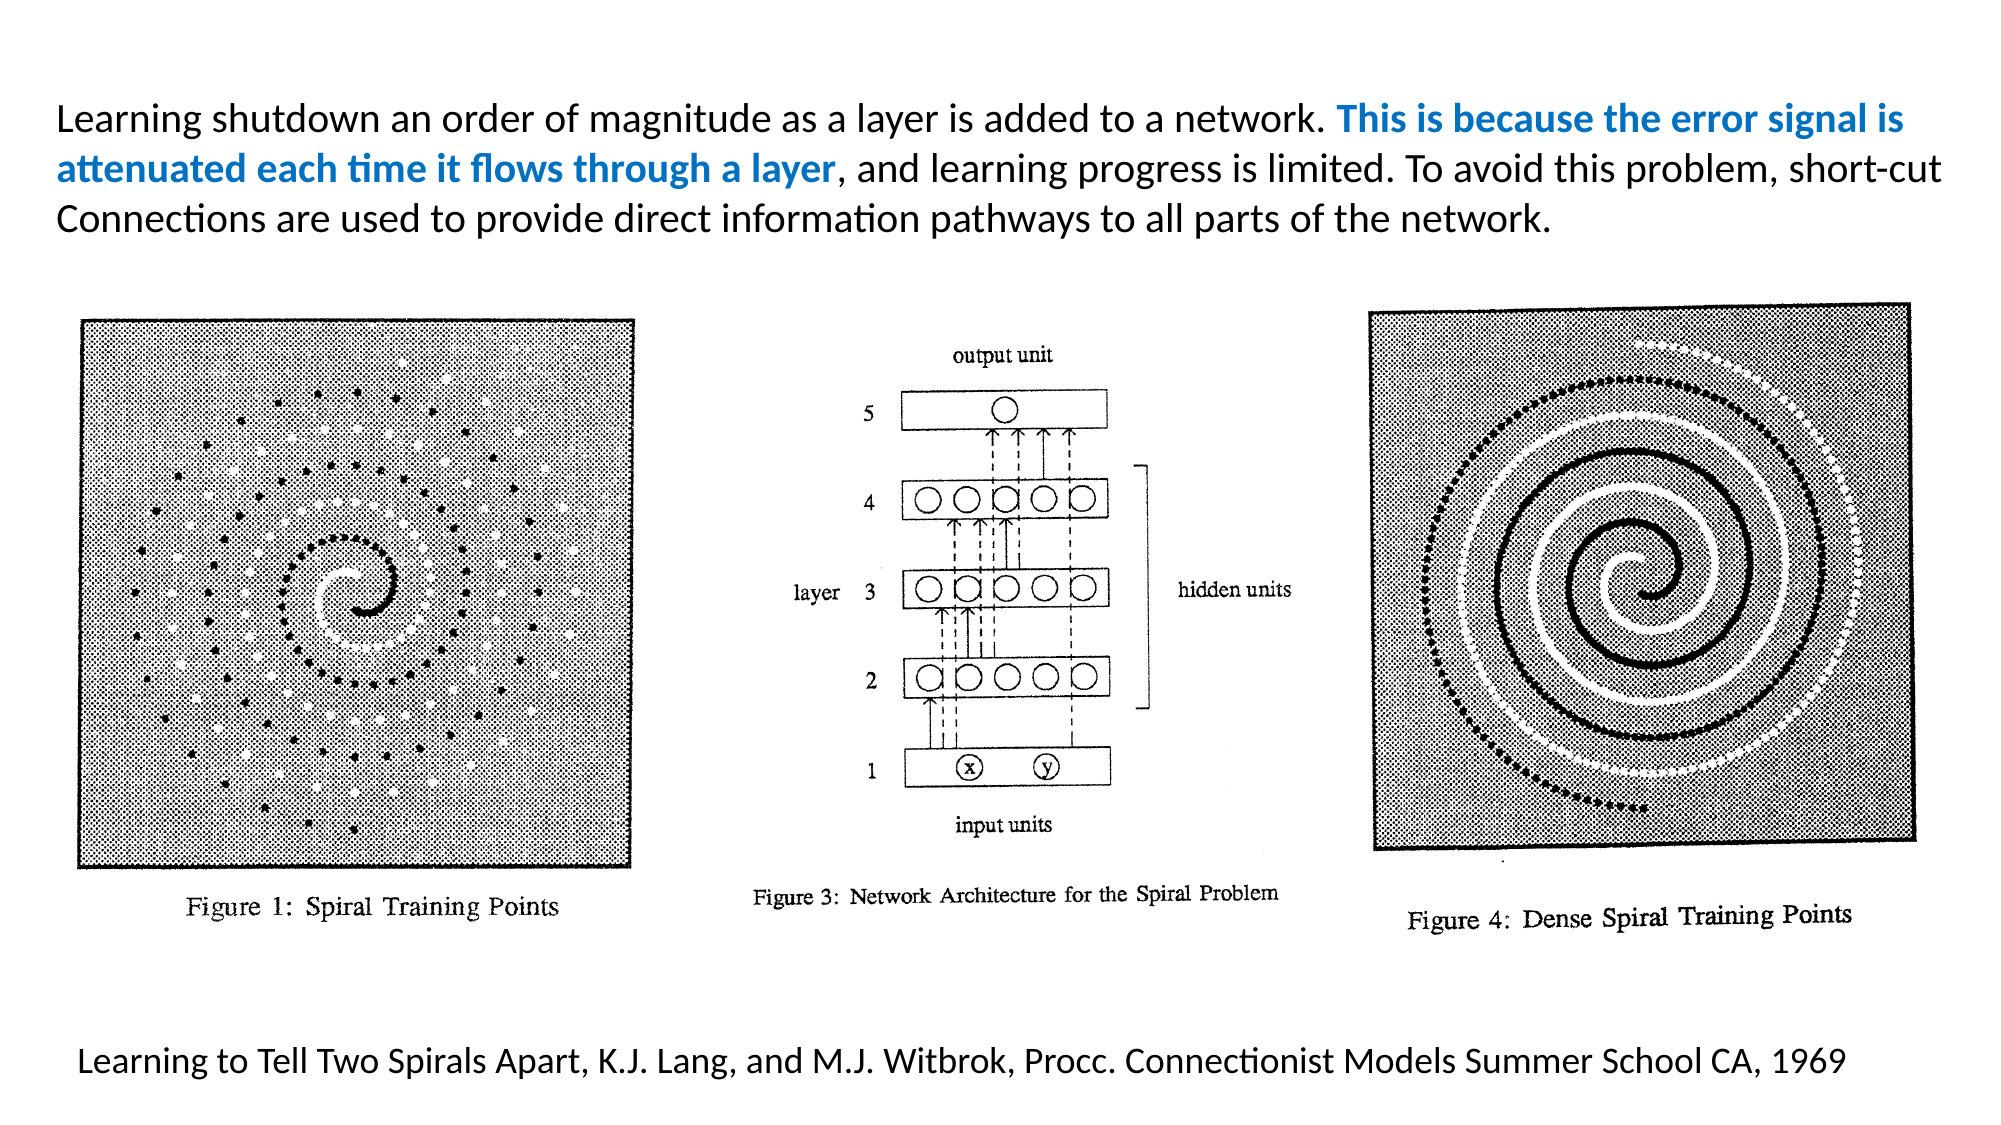

Learning shutdown an order of magnitude as a layer is added to a network. This is because the error signal is
attenuated each time it flows through a layer, and learning progress is limited. To avoid this problem, short-cut
Connections are used to provide direct information pathways to all parts of the network.
Learning to Tell Two Spirals Apart, K.J. Lang, and M.J. Witbrok, Procc. Connectionist Models Summer School CA, 1969